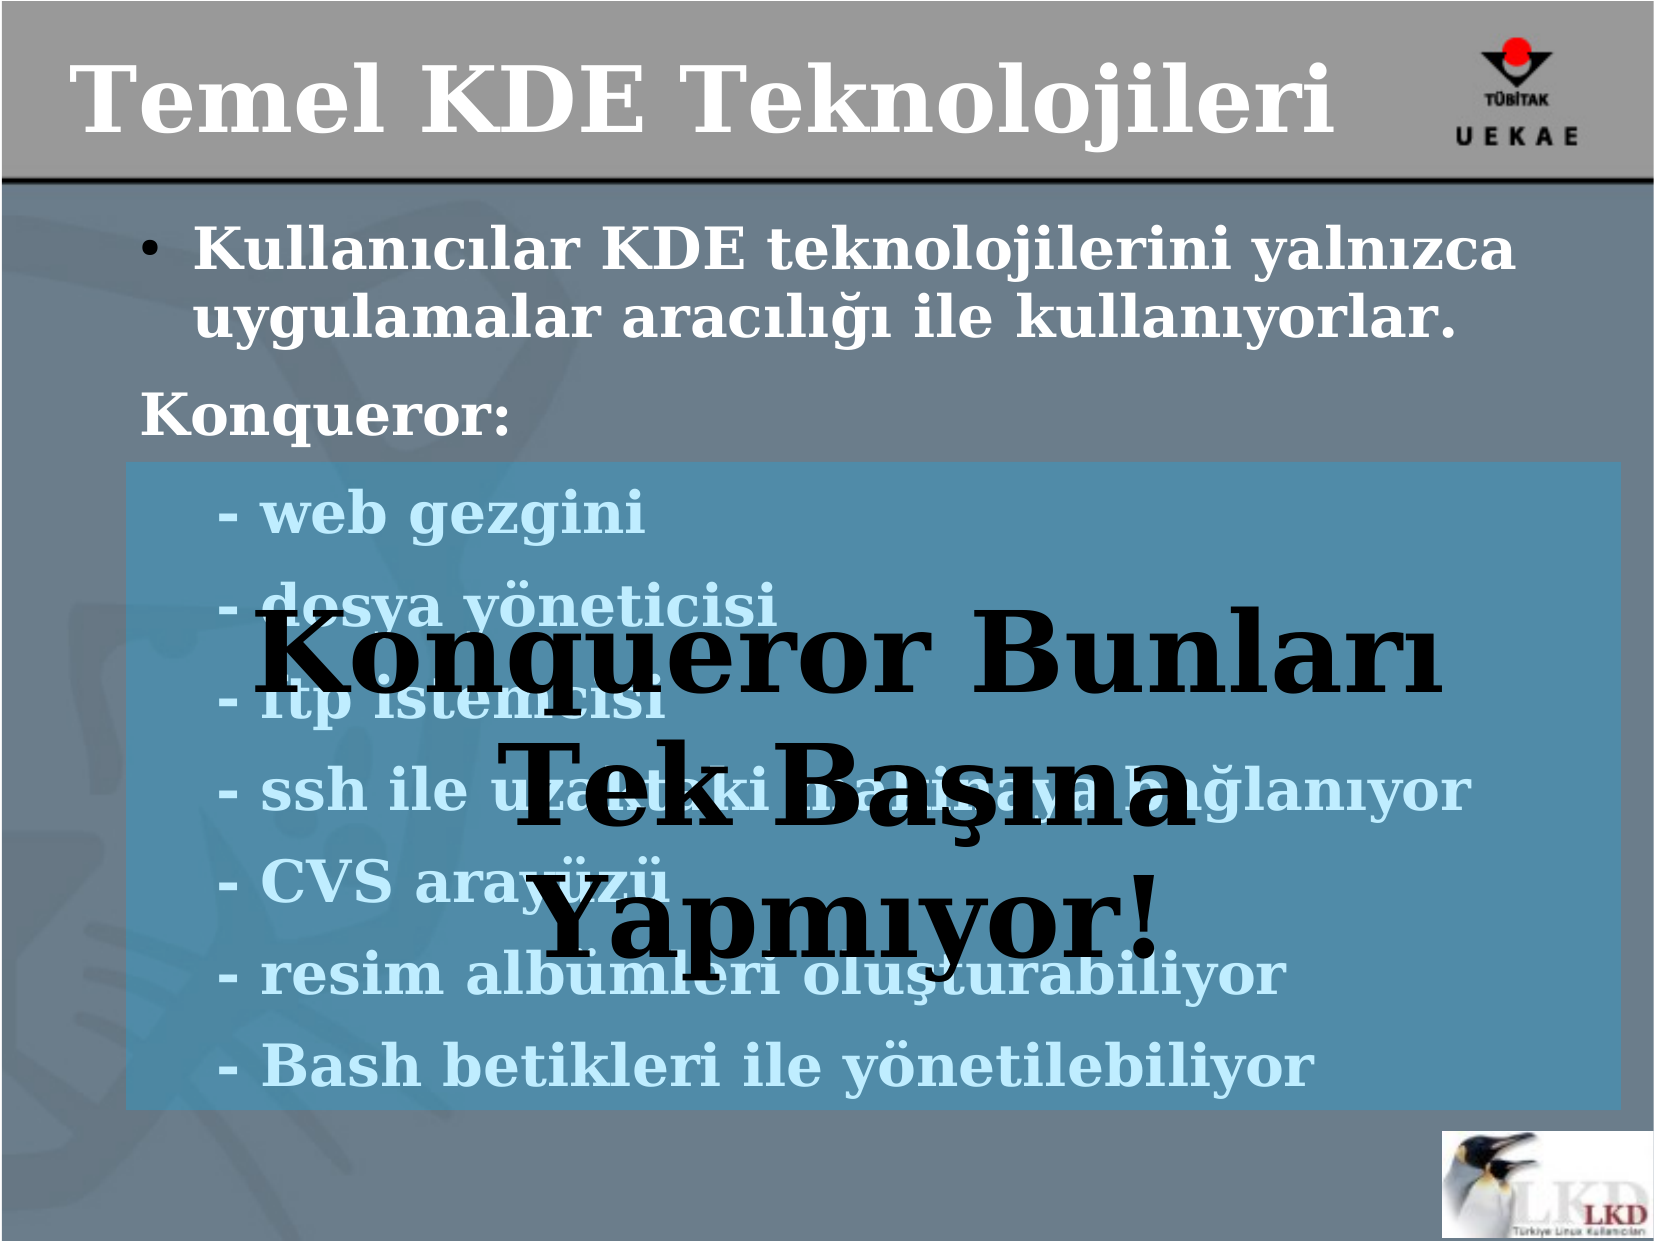

# Temel KDE Teknolojileri
Kullanıcılar KDE teknolojilerini yalnızca uygulamalar aracılığı ile kullanıyorlar.
Konqueror:
- web gezgini
- dosya yöneticisi
- ftp istemcisi
- ssh ile uzaktaki makinaya bağlanıyor
- CVS arayüzü
- resim albümleri oluşturabiliyor
- Bash betikleri ile yönetilebiliyor
Konqueror Bunları Tek Başına Yapmıyor!